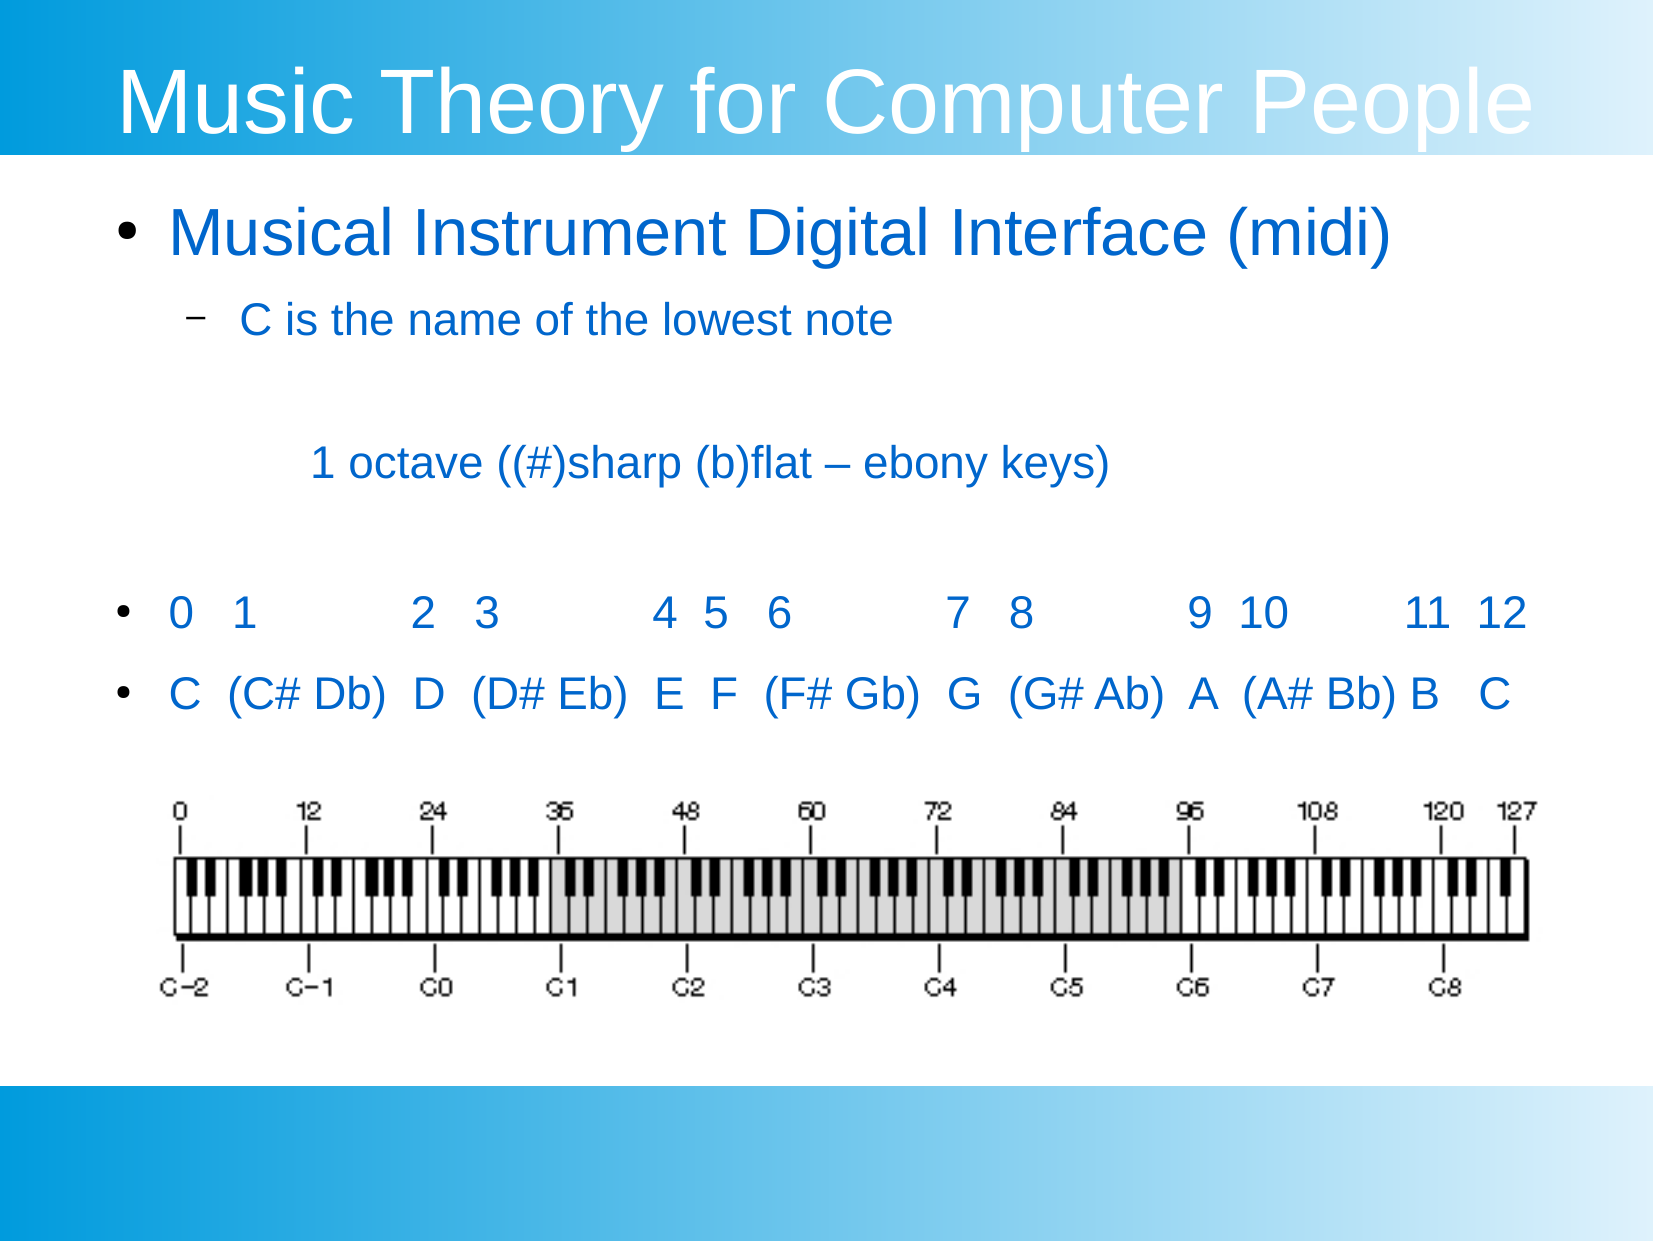

# Music Theory for Computer People
Musical Instrument Digital Interface (midi)
C is the name of the lowest note
1 octave ((#)sharp (b)flat – ebony keys)
0 1 2 3 4 5 6 7 8 9 10 11 12
C (C# Db) D (D# Eb) E F (F# Gb) G (G# Ab) A (A# Bb) B C